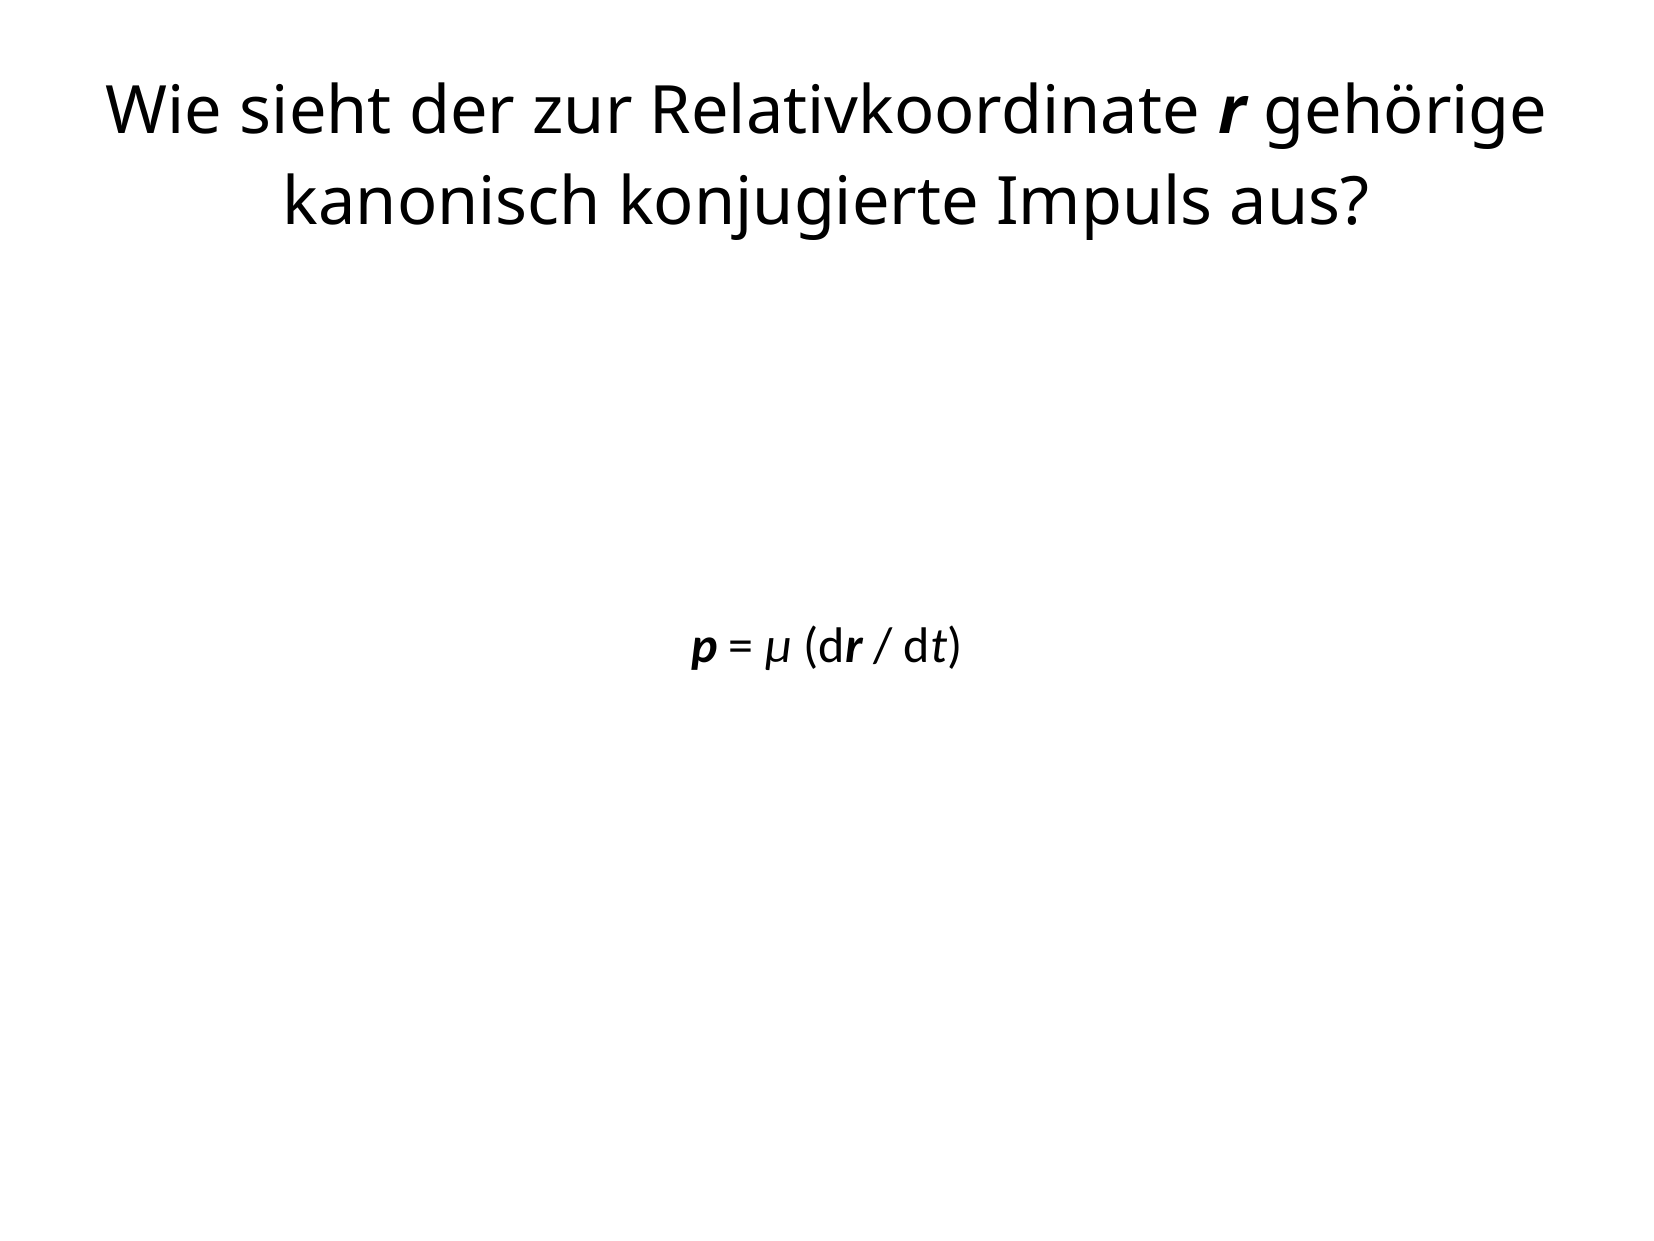

# Wie sieht der zur Relativkoordinate r gehörige kanonisch konjugierte Impuls aus?
p = μ (dr / dt)